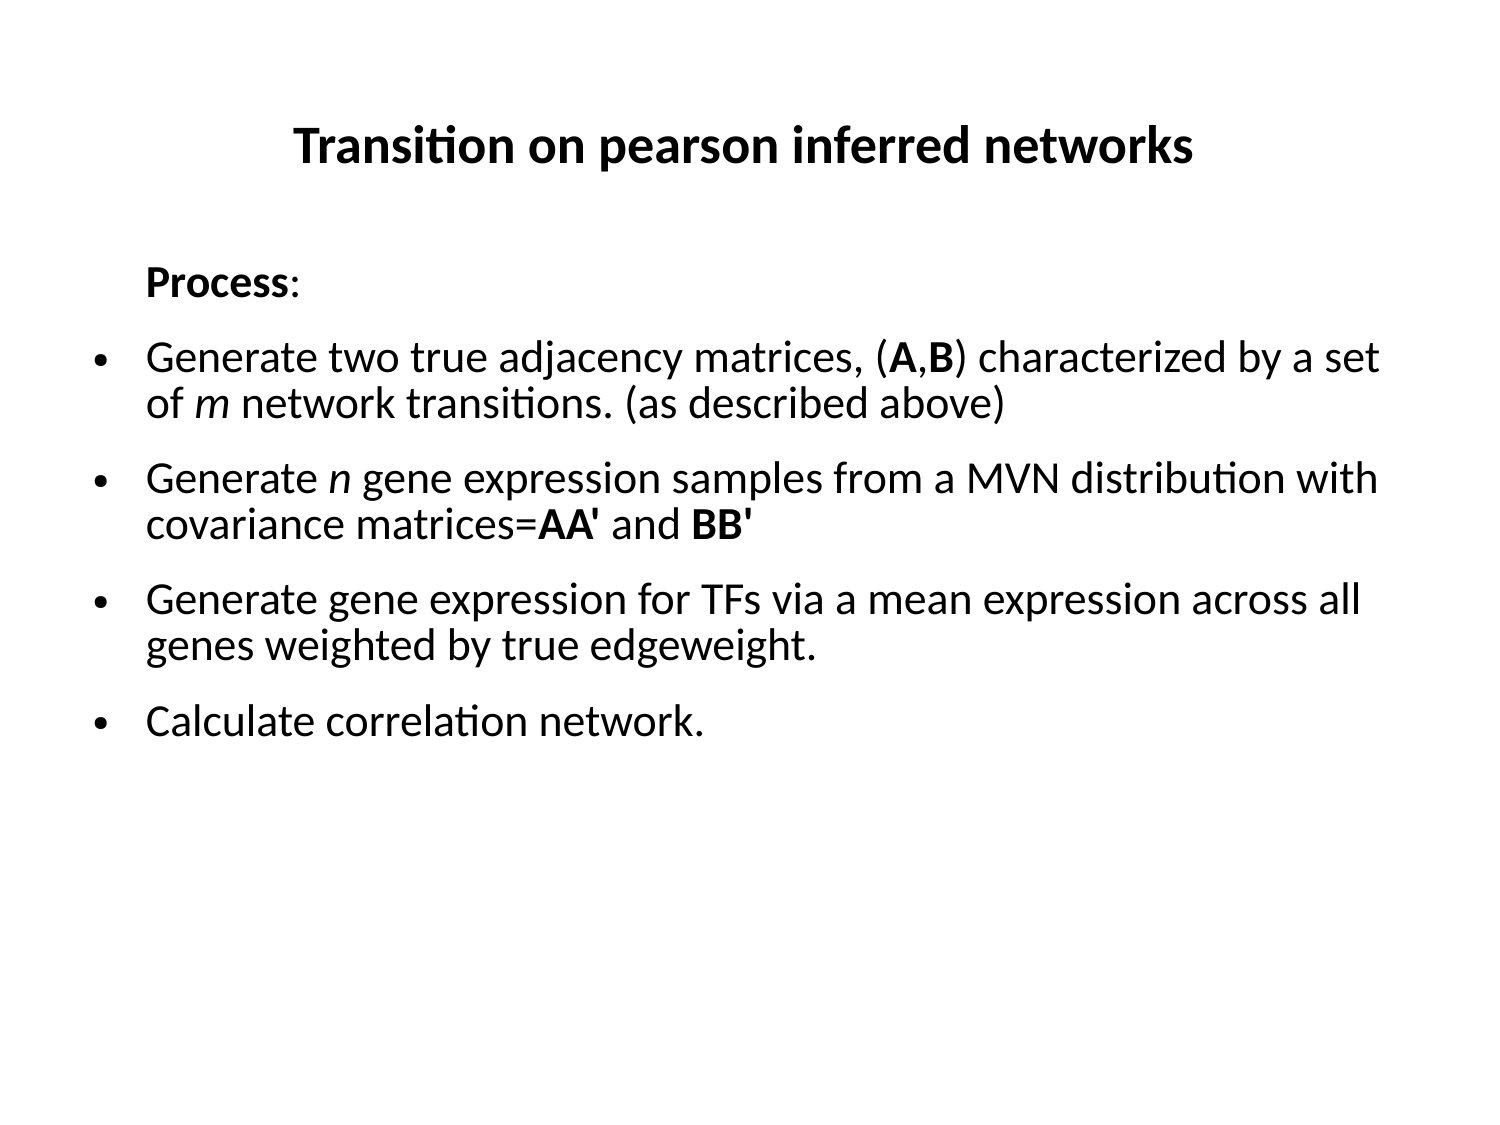

# Transition on pearson inferred networks
Process:
Generate two true adjacency matrices, (A,B) characterized by a set of m network transitions. (as described above)
Generate n gene expression samples from a MVN distribution with covariance matrices=AA' and BB'
Generate gene expression for TFs via a mean expression across all genes weighted by true edgeweight.
Calculate correlation network.